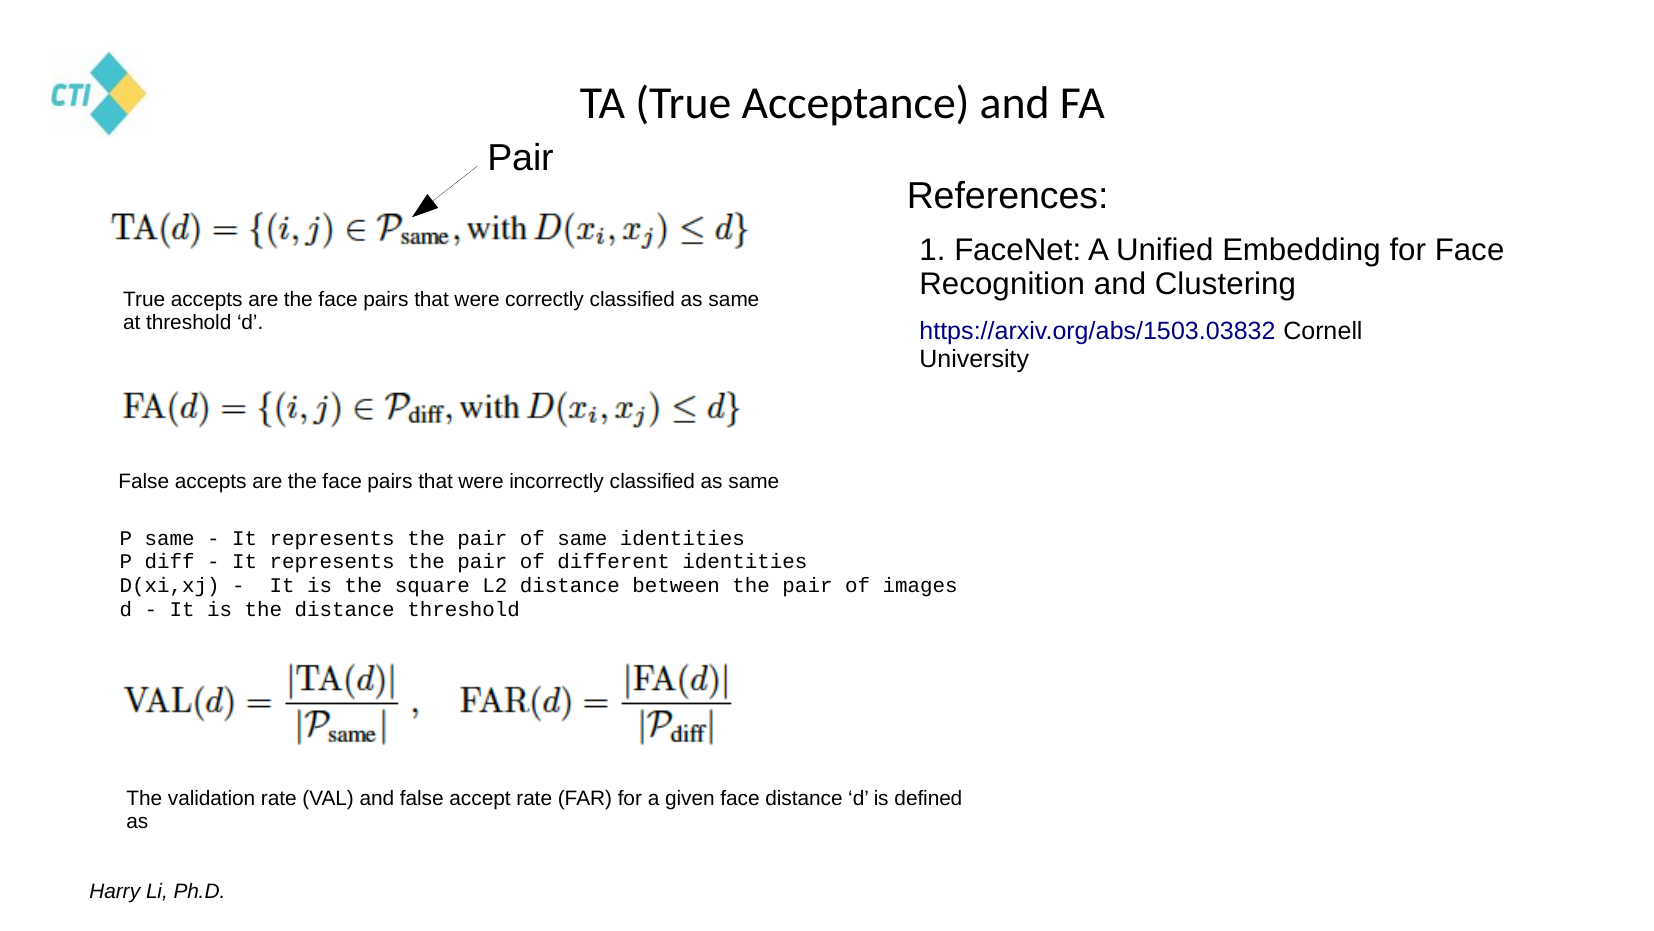

TA (True Acceptance) and FA
Pair
References:
1. FaceNet: A Unified Embedding for Face Recognition and Clustering
True accepts are the face pairs that were correctly classified as same at threshold ‘d’.
https://arxiv.org/abs/1503.03832 Cornell University
False accepts are the face pairs that were incorrectly classified as same
P same - It represents the pair of same identities
P diff - It represents the pair of different identities
D(xi,xj) - It is the square L2 distance between the pair of images
d - It is the distance threshold
The validation rate (VAL) and false accept rate (FAR) for a given face distance ‘d’ is defined as
Harry Li, Ph.D.